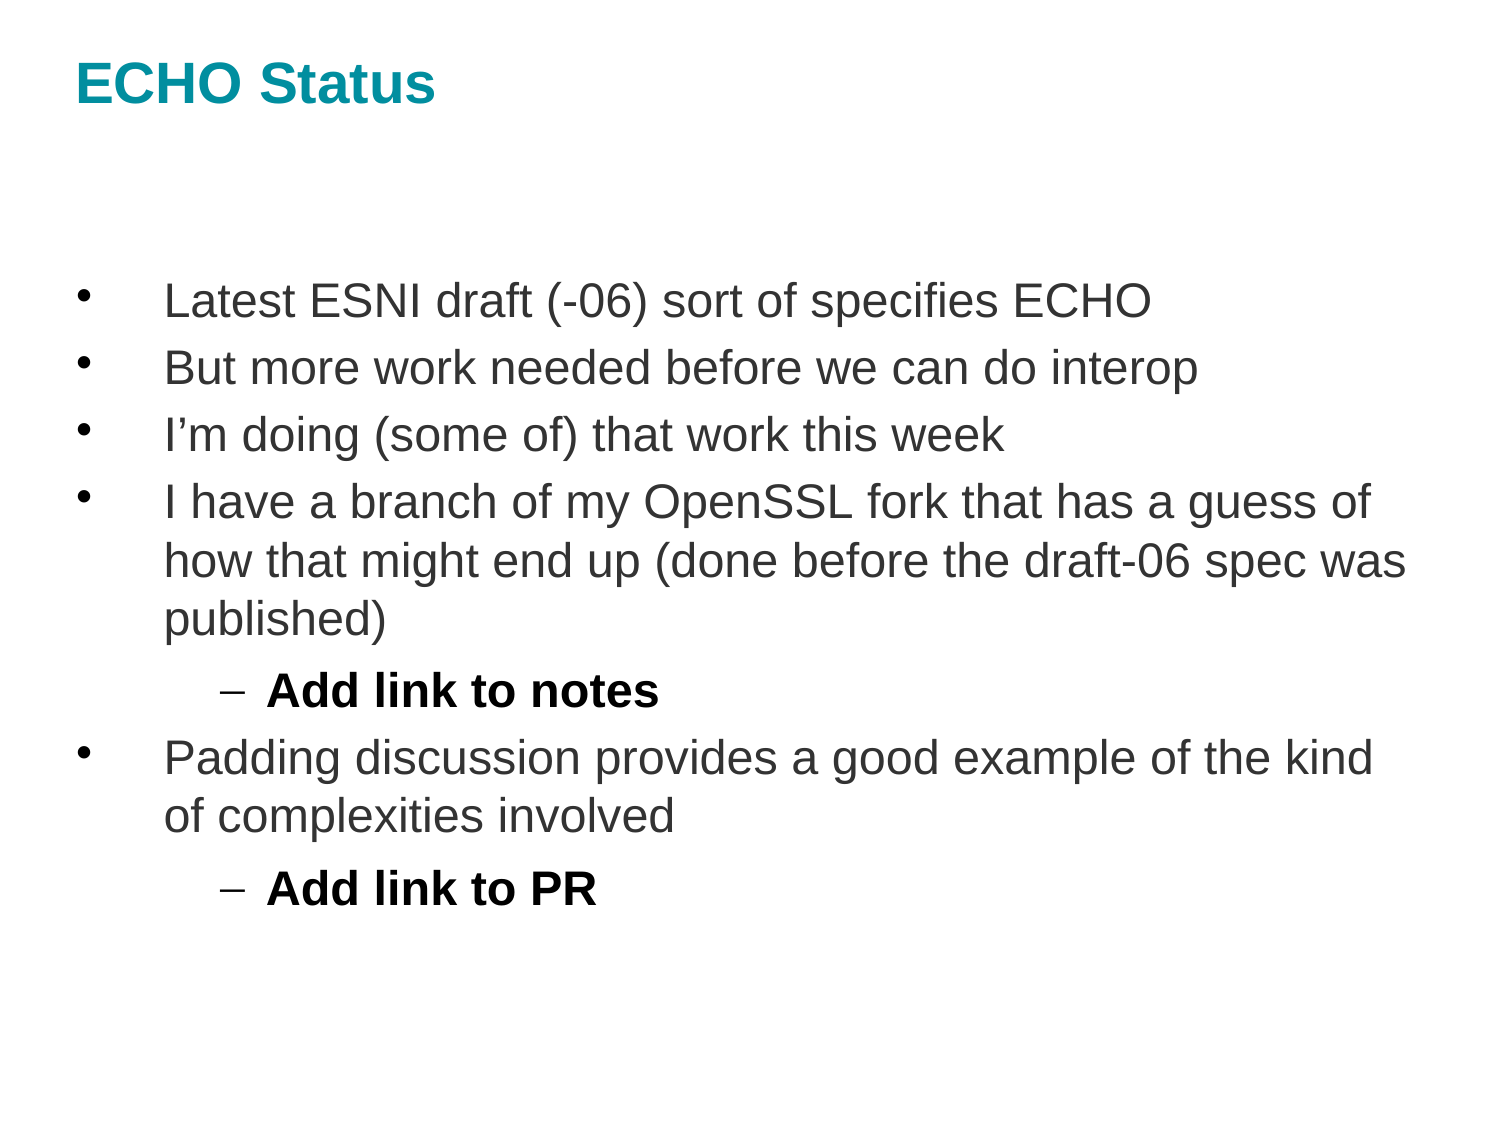

# ECHO Status
Latest ESNI draft (-06) sort of specifies ECHO
But more work needed before we can do interop
I’m doing (some of) that work this week
I have a branch of my OpenSSL fork that has a guess of how that might end up (done before the draft-06 spec was published)
Add link to notes
Padding discussion provides a good example of the kind of complexities involved
Add link to PR